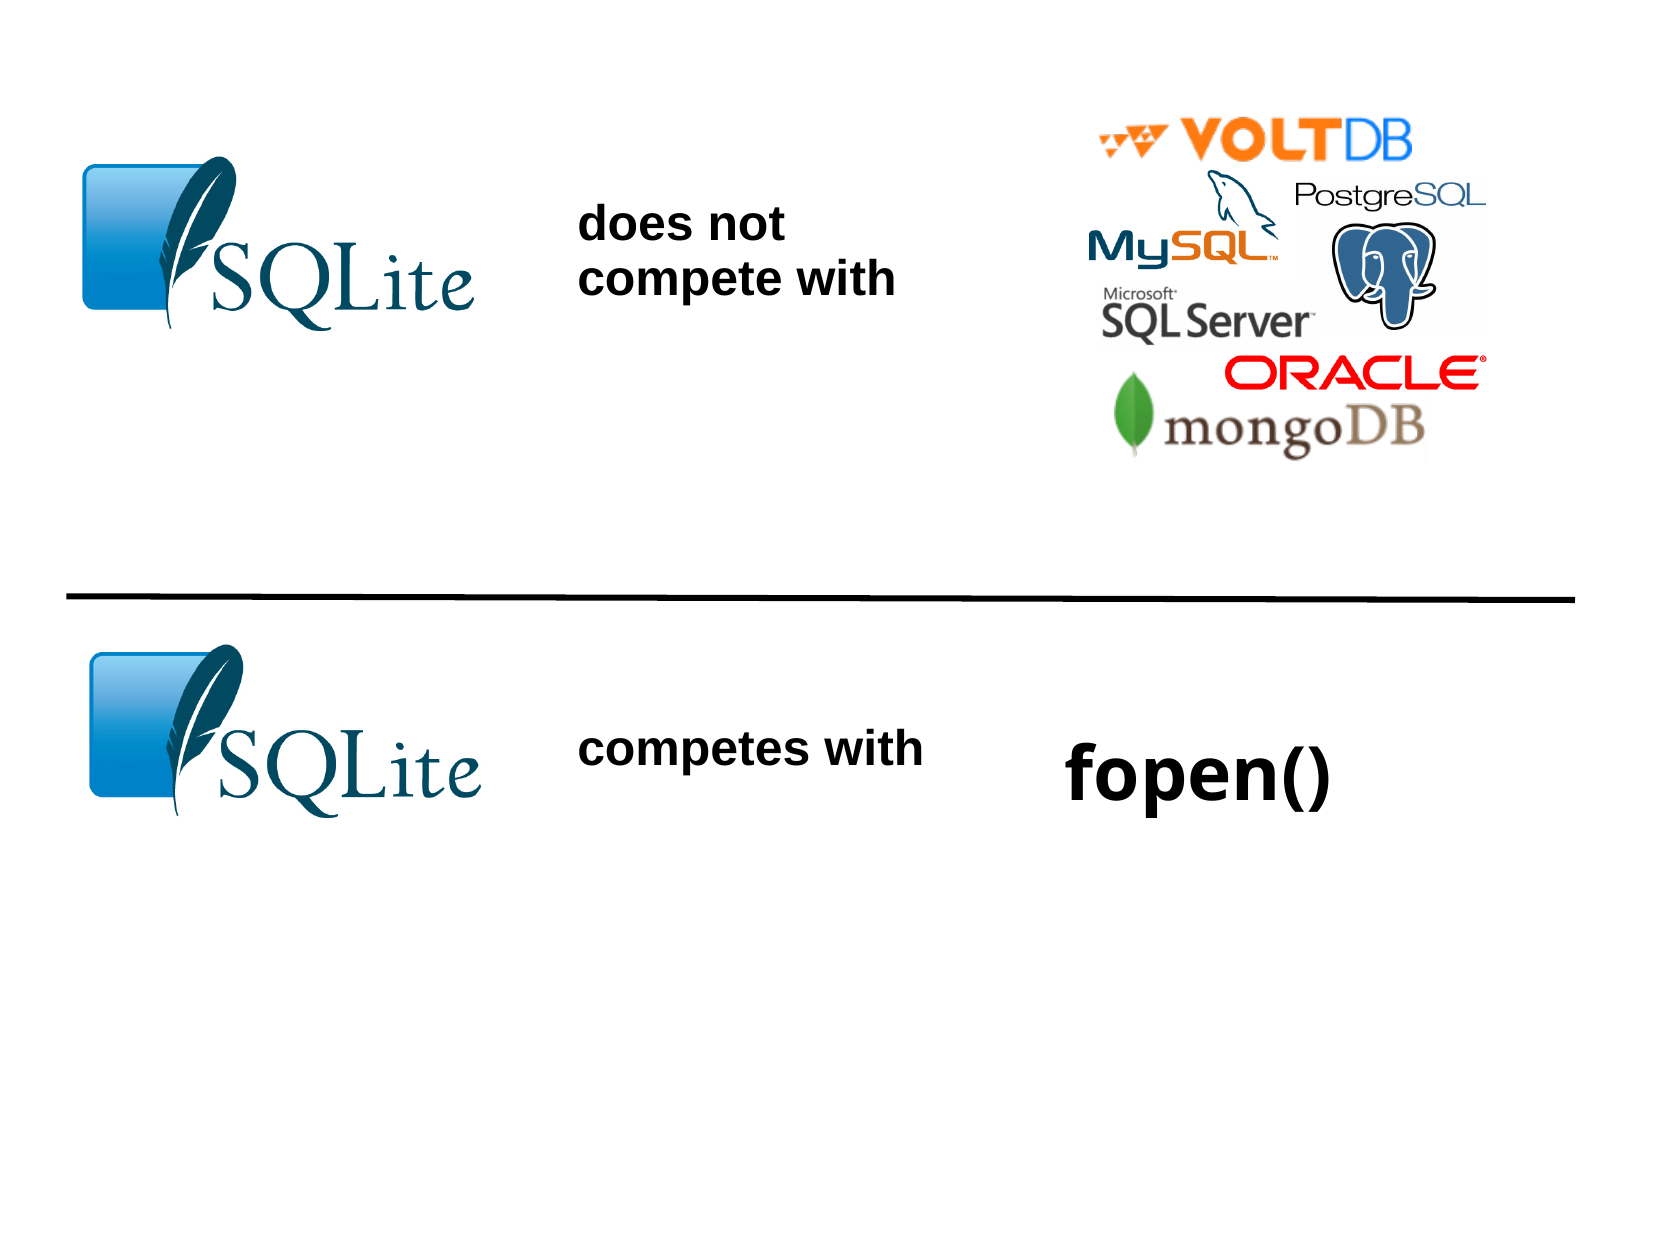

does not
compete with
competes with
fopen()